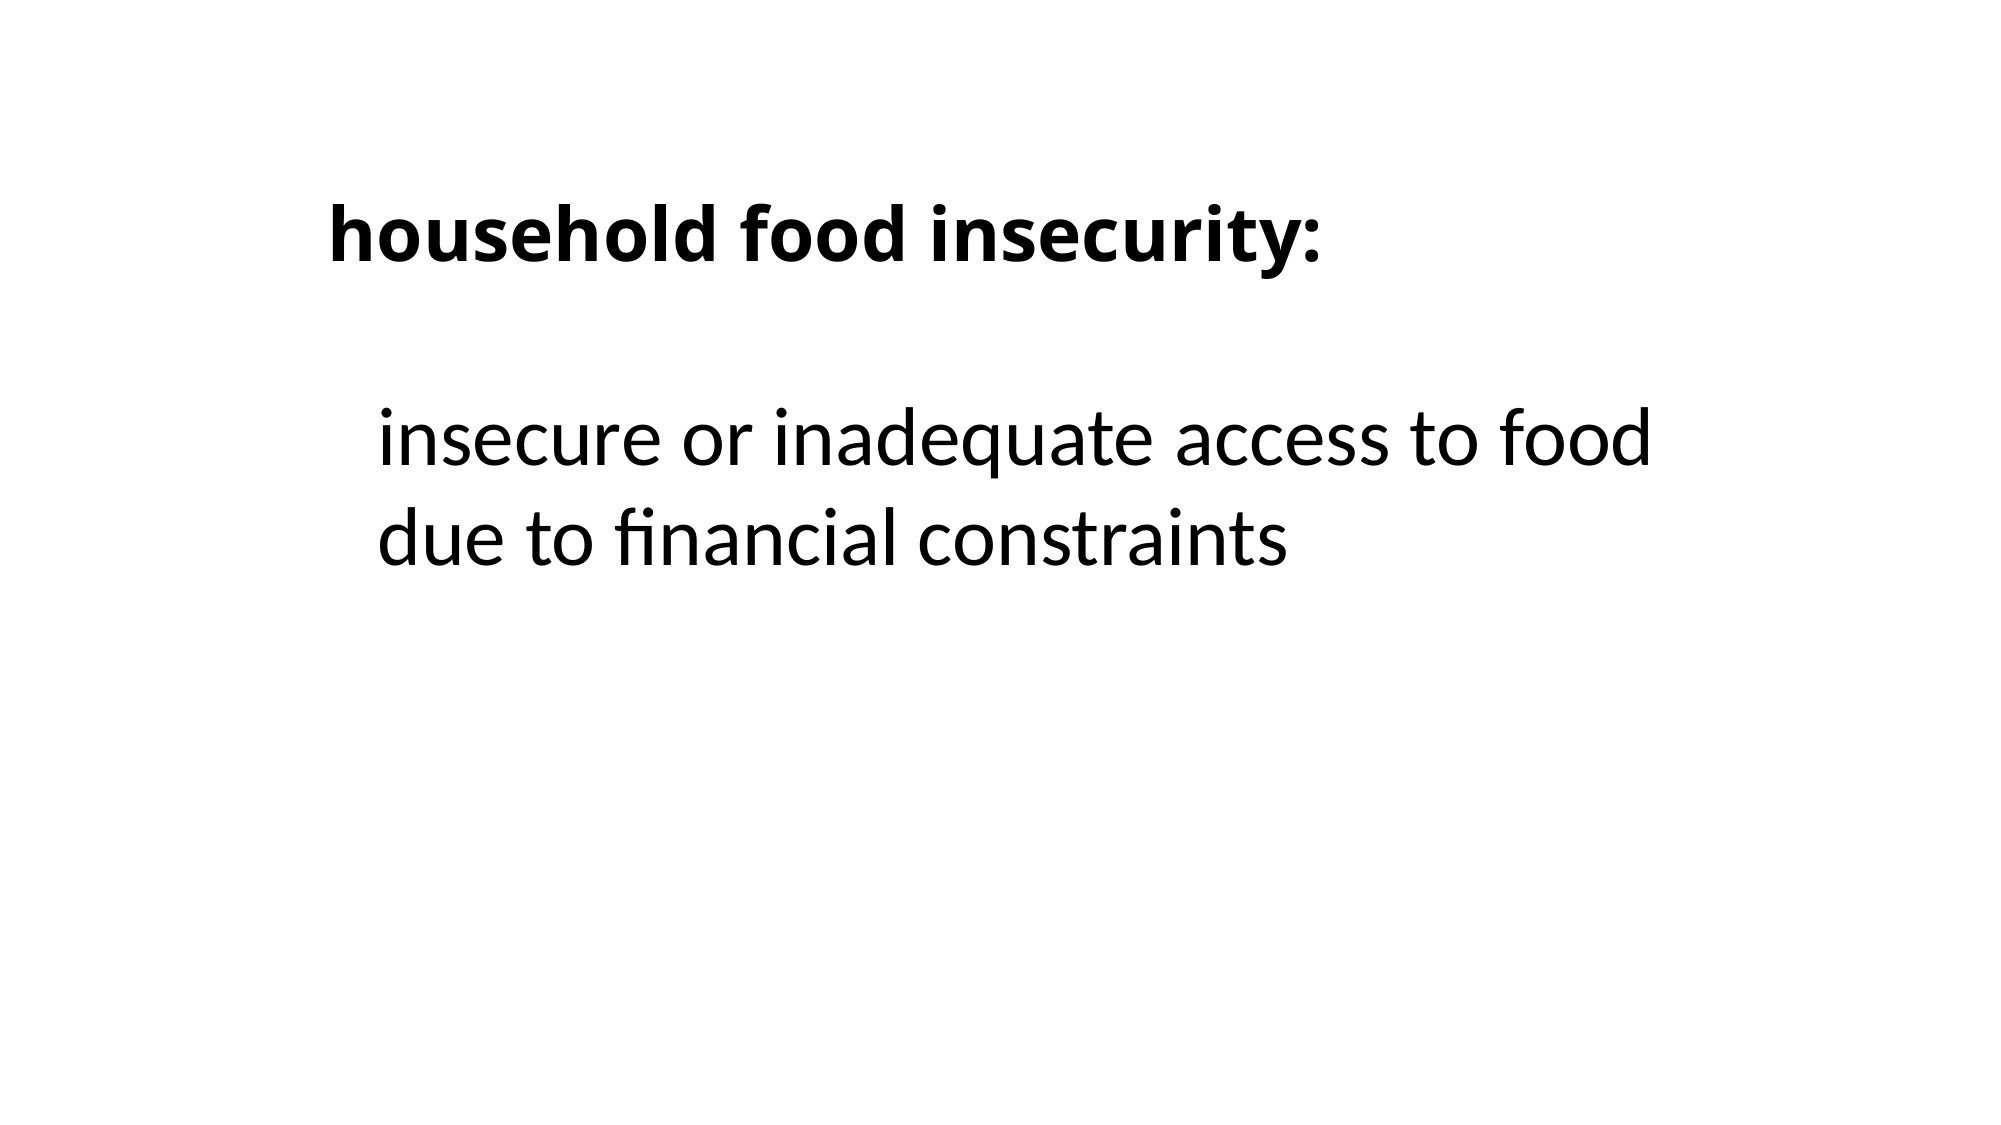

# household food insecurity:
	insecure or inadequate access to food due to financial constraints